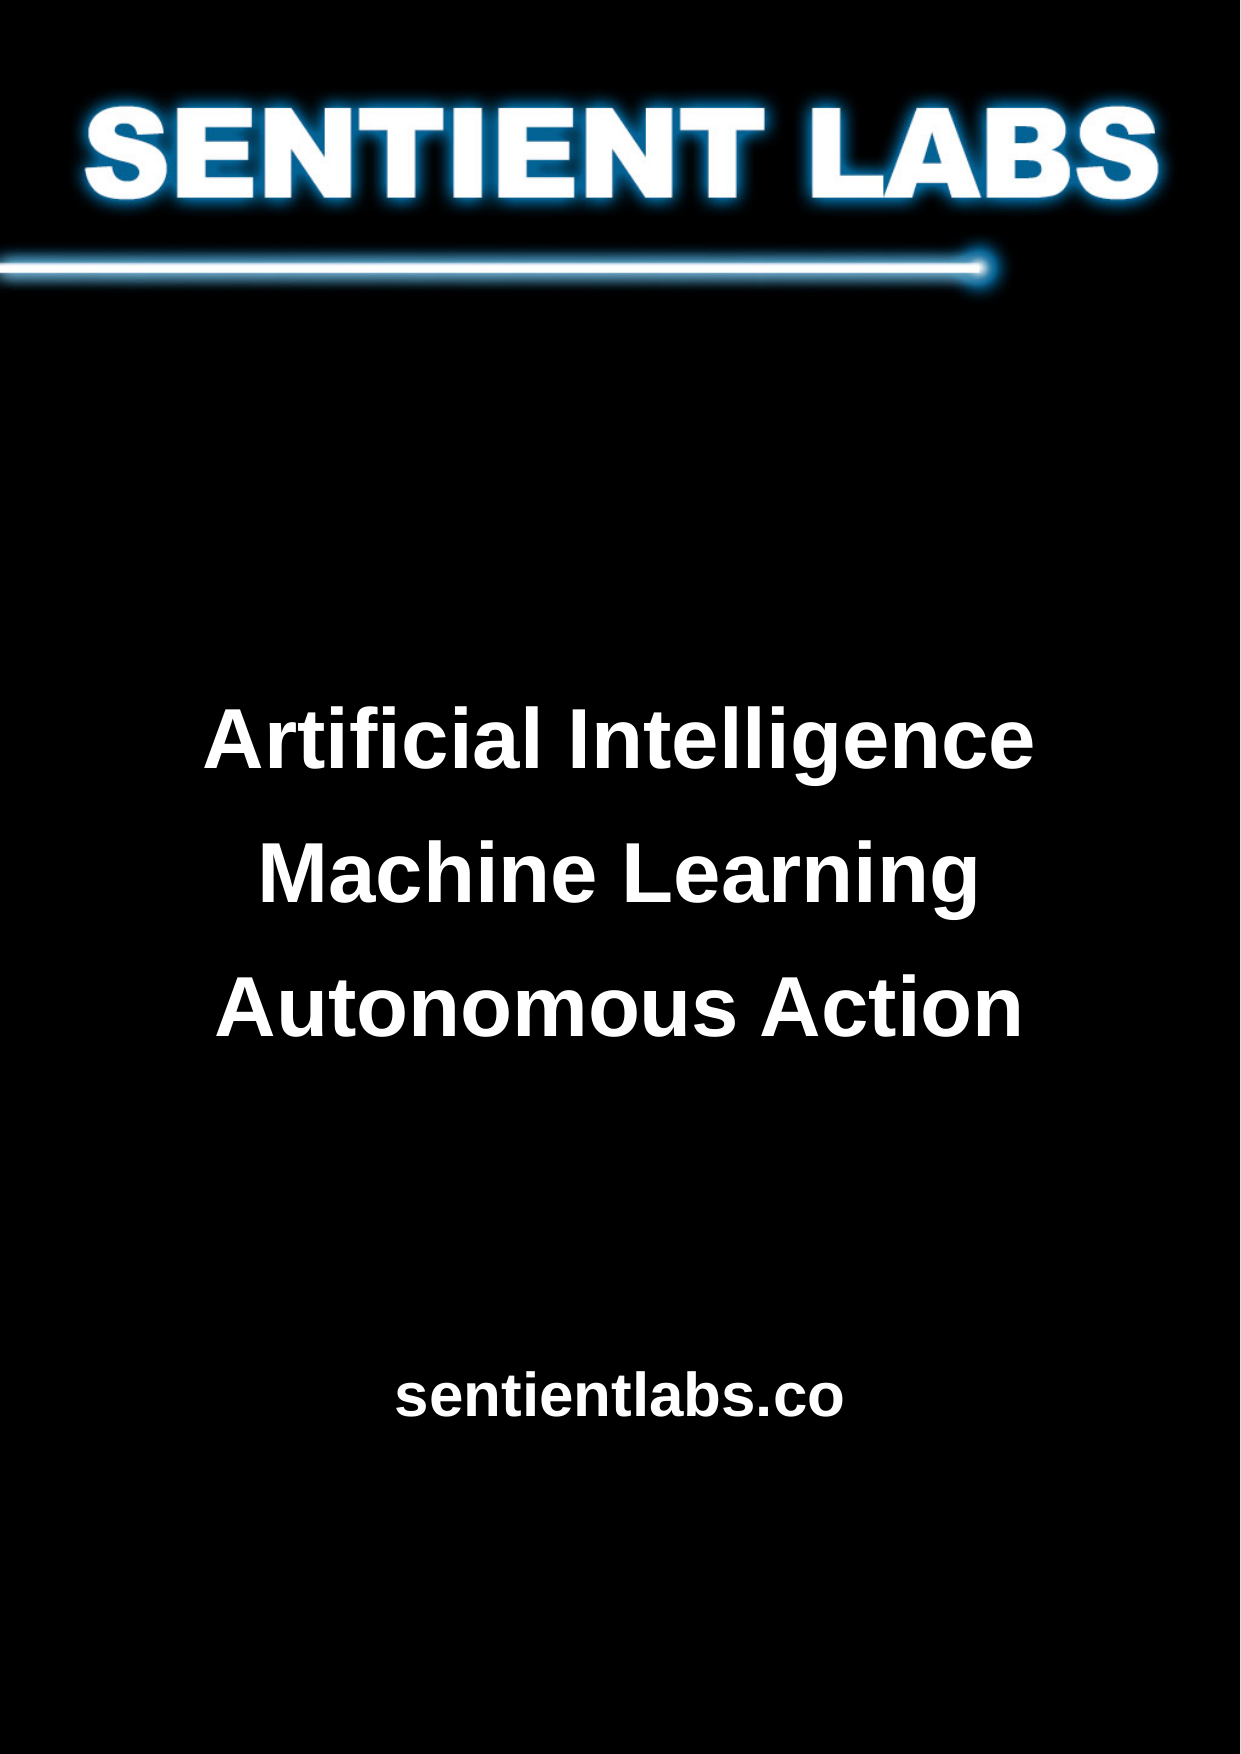

# Artificial Intelligence
Machine Learning
Autonomous Action
sentientlabs.co